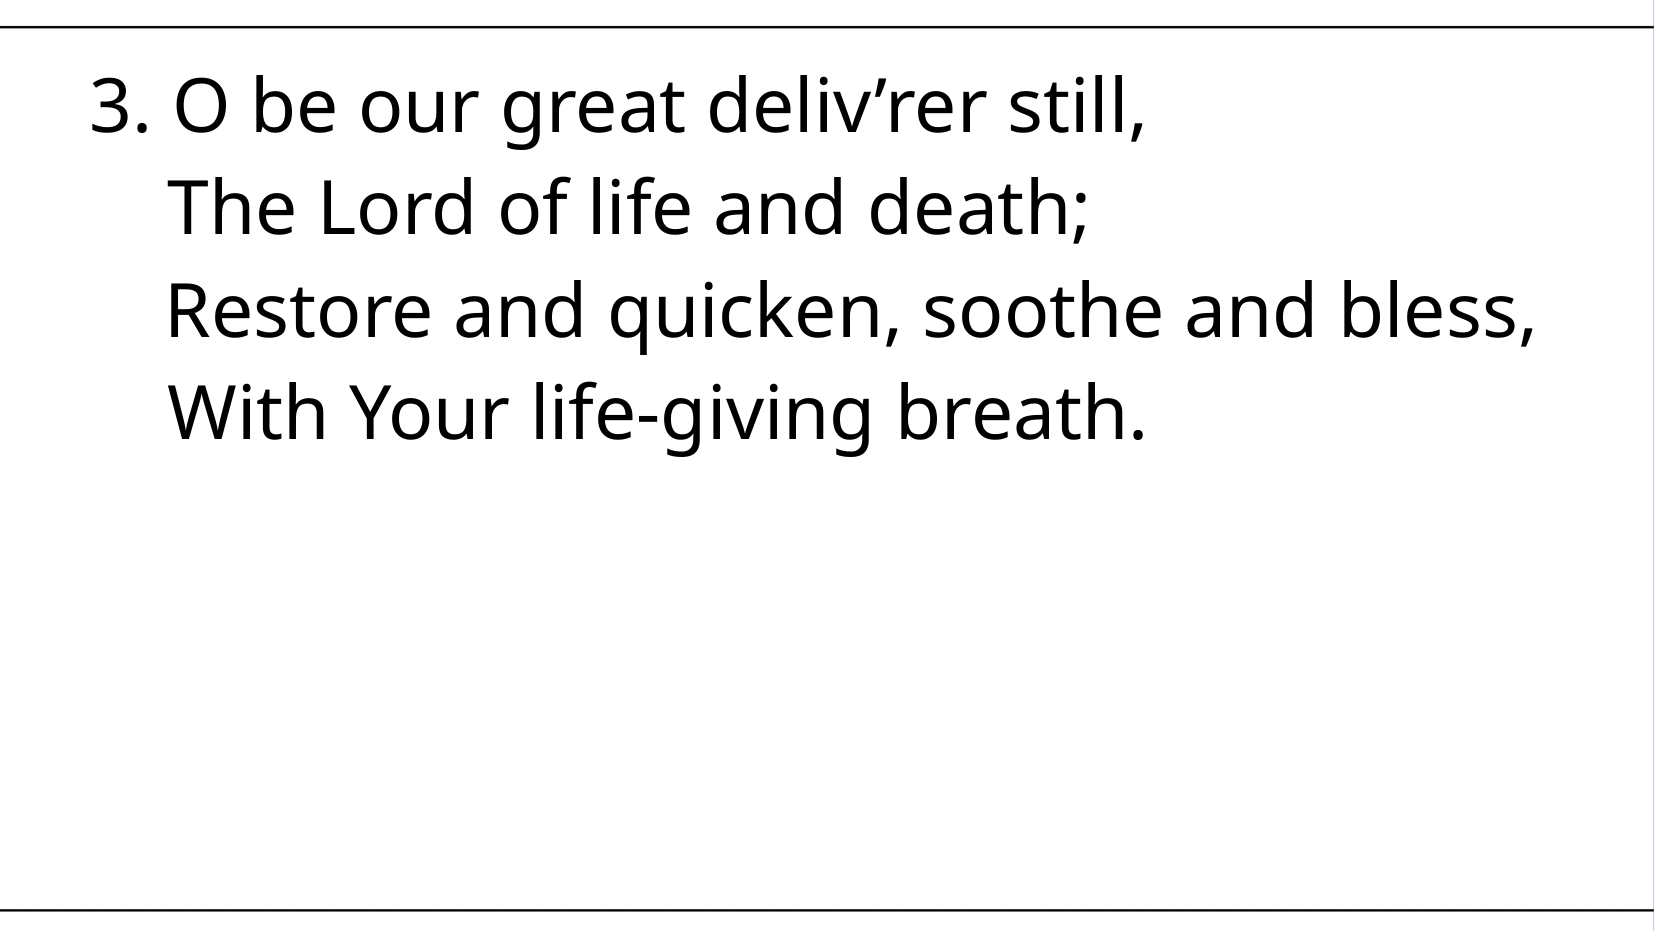

3. O be our great deliv’rer still,
 The Lord of life and death;
Restore and quicken, soothe and bless,
 With Your life-giving breath.